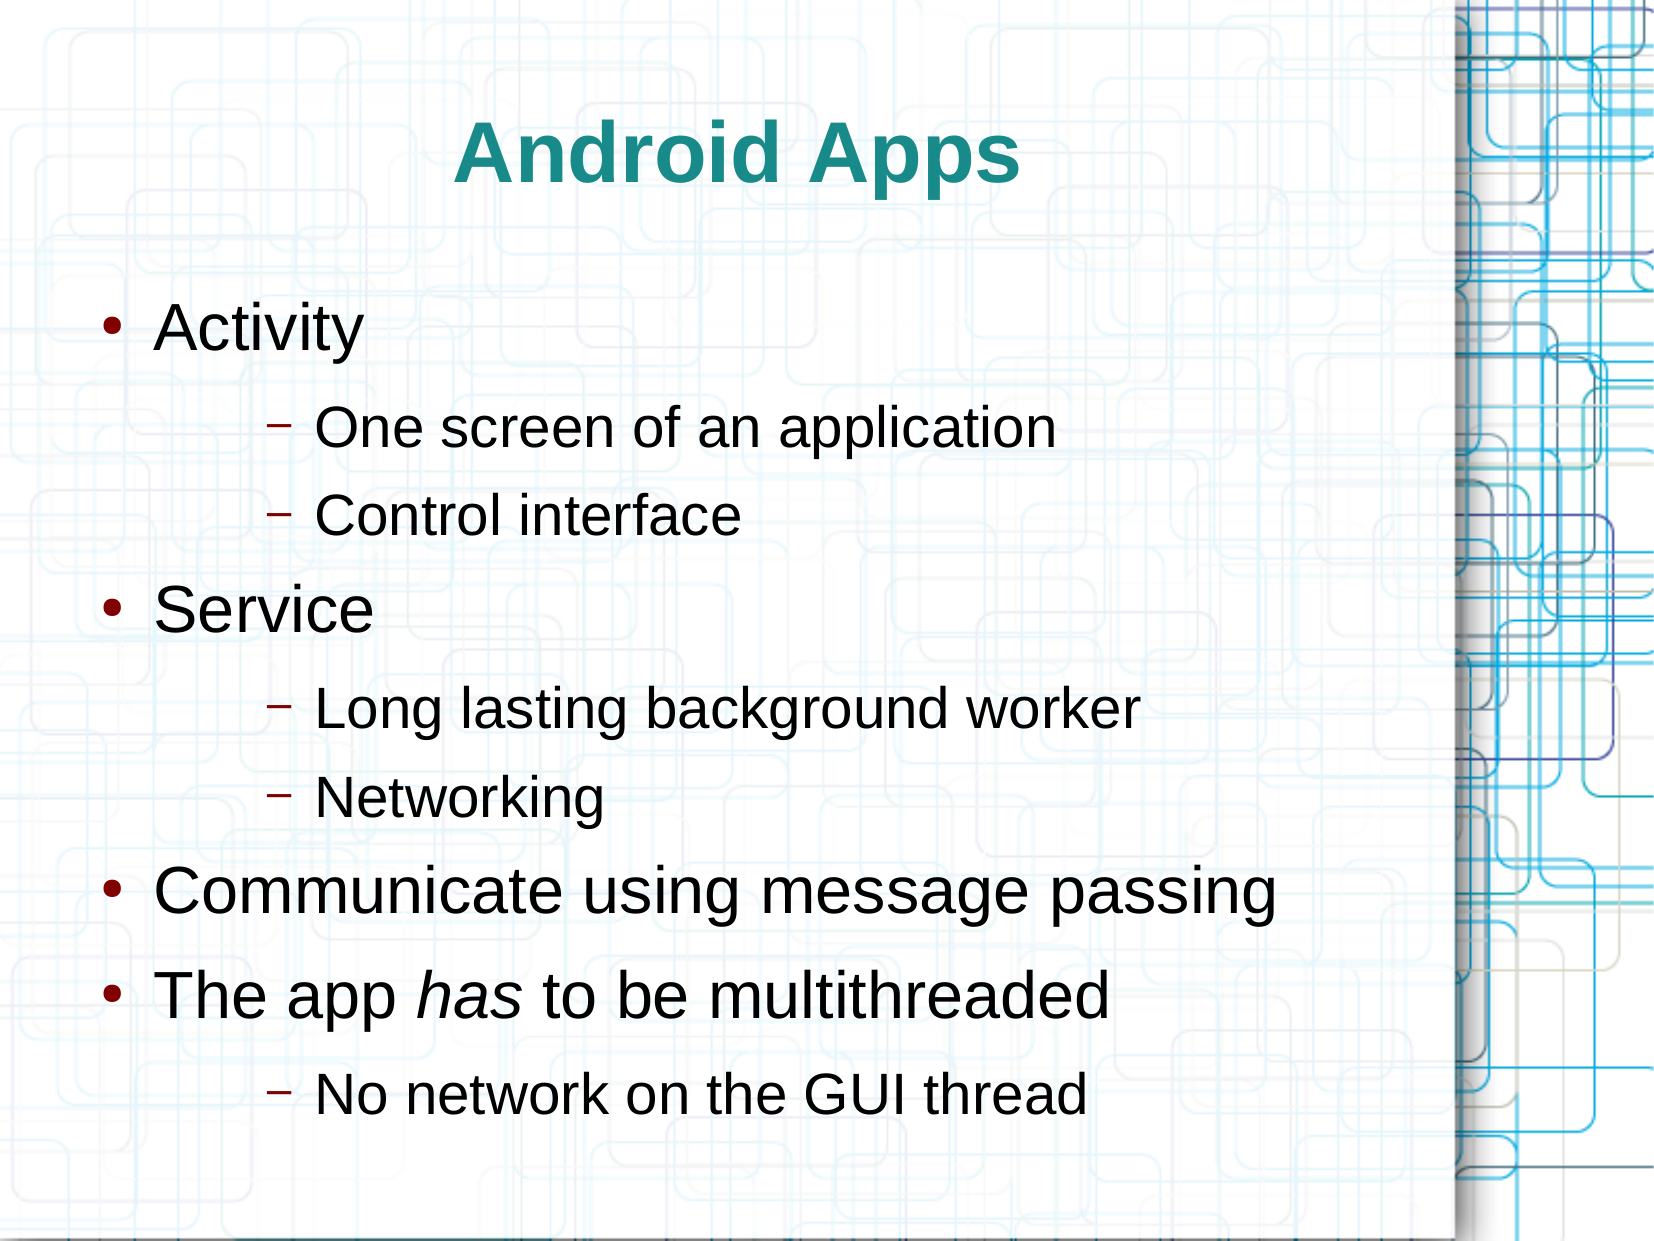

# Android Apps
Activity
One screen of an application
Control interface
Service
Long lasting background worker
Networking
Communicate using message passing
The app has to be multithreaded
No network on the GUI thread